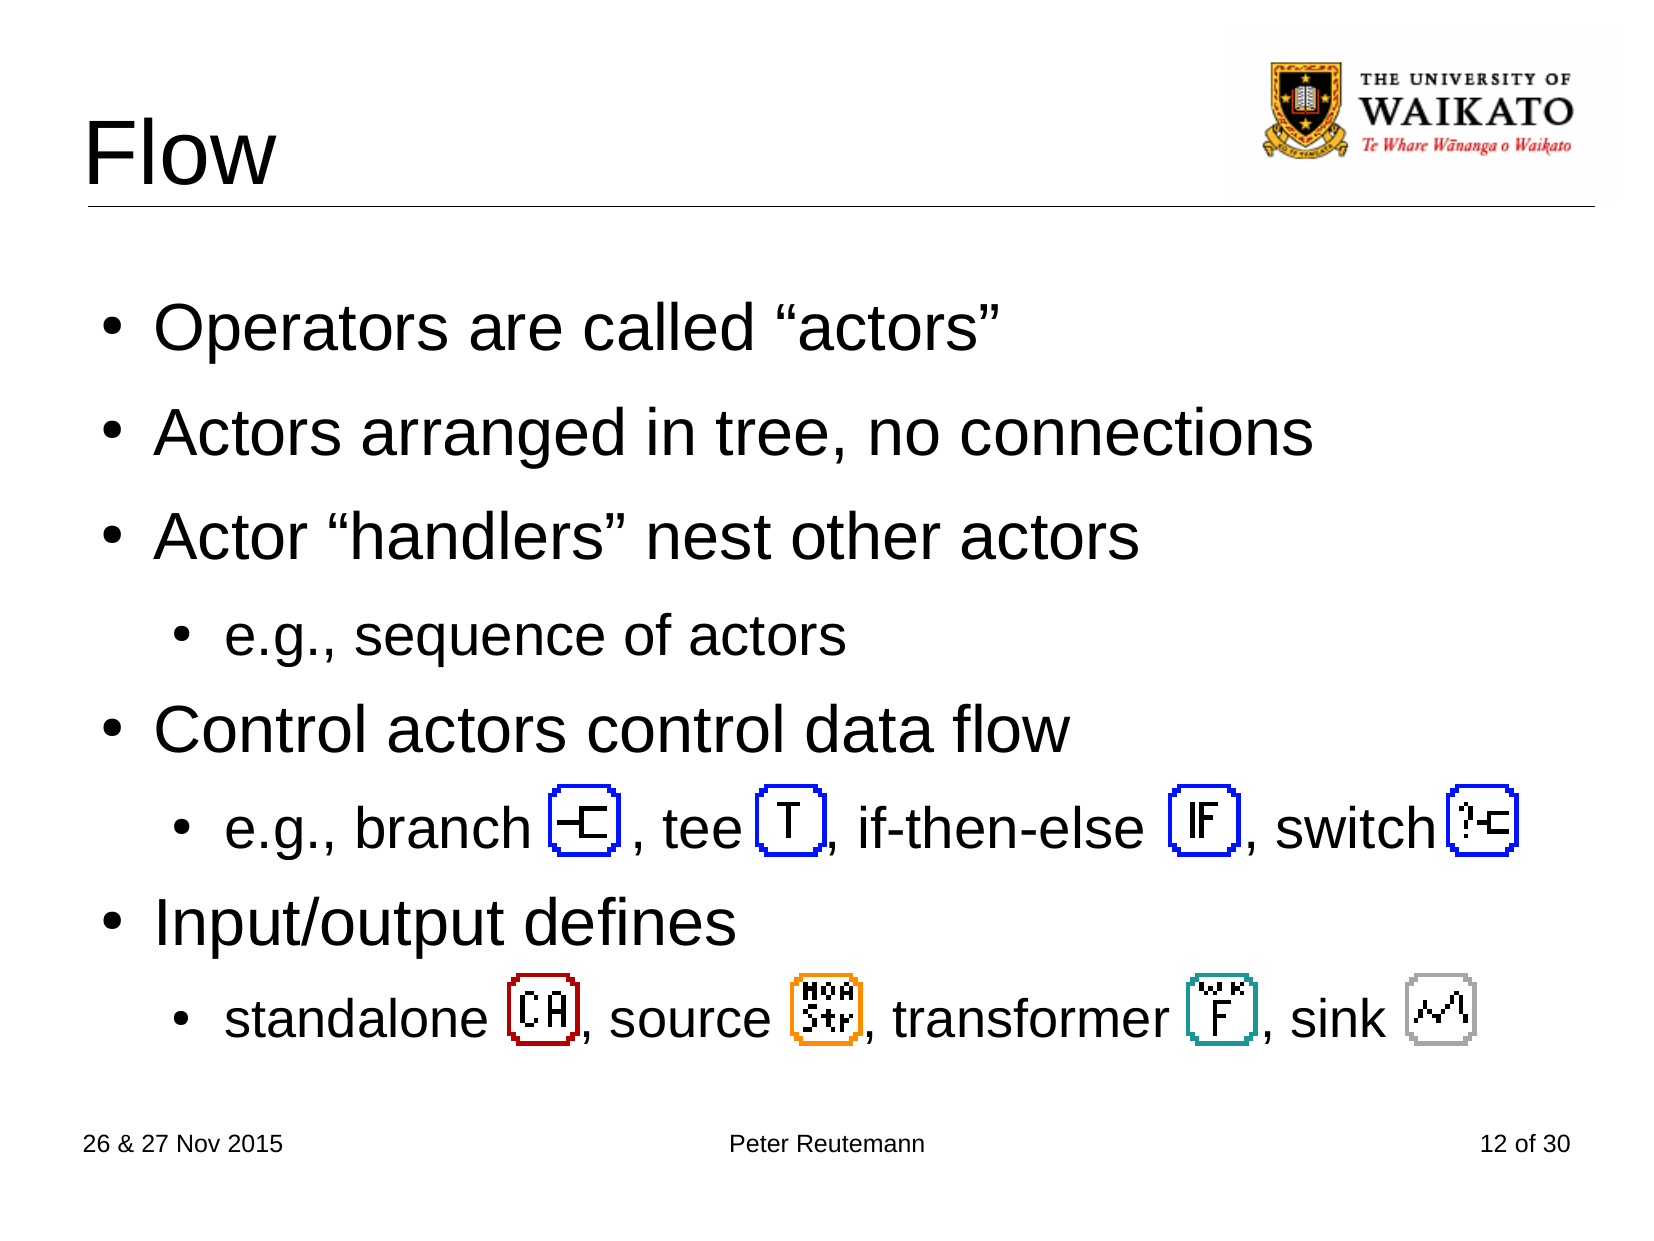

# Flow
Operators are called “actors”
Actors arranged in tree, no connections
Actor “handlers” nest other actors
e.g., sequence of actors
Control actors control data flow
e.g., branch , tee , if-then-else , switch
Input/output defines
standalone , source , transformer , sink
26 & 27 Nov 2015
Peter Reutemann
12